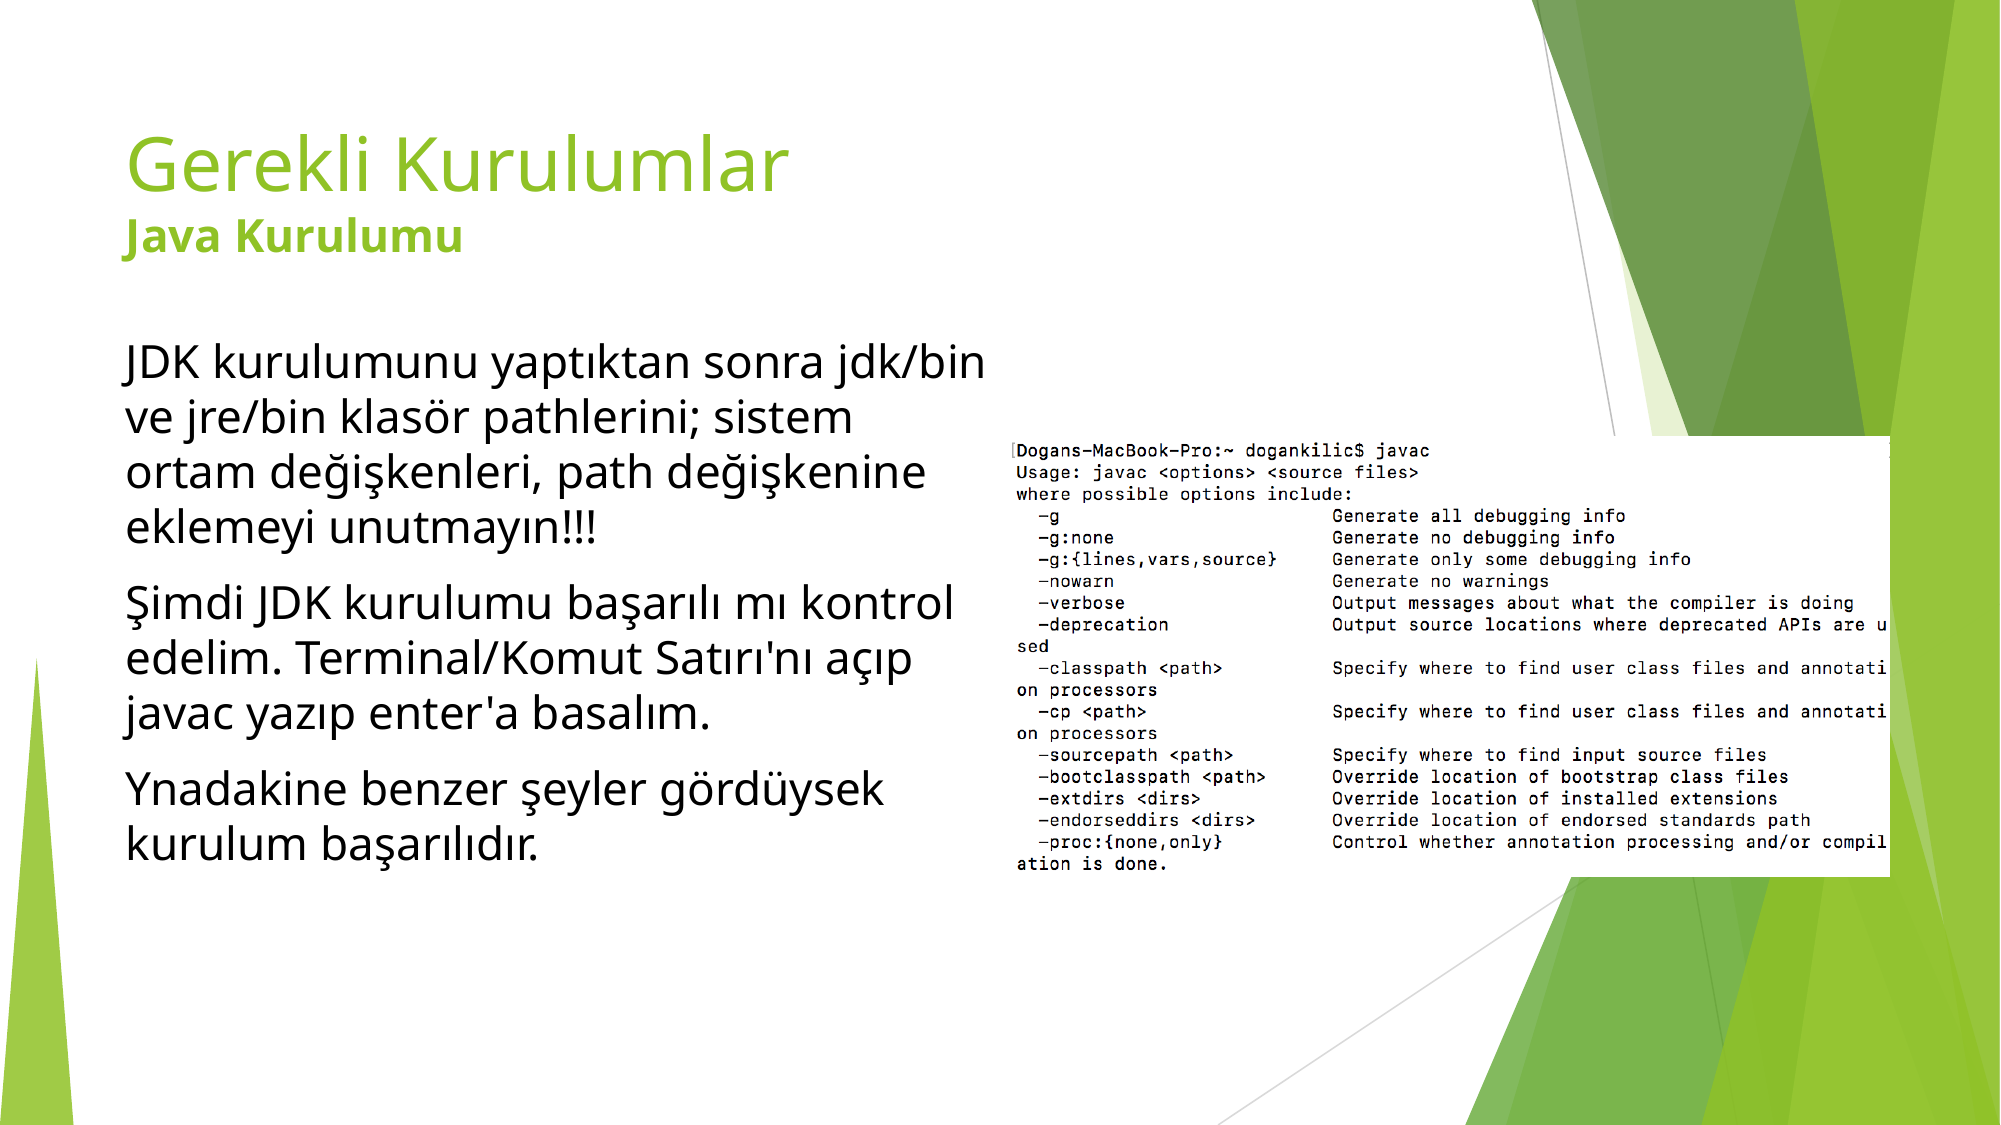

# Gerekli Kurulumlar Java Kurulumu
JDK kurulumunu yaptıktan sonra jdk/bin ve jre/bin klasör pathlerini; sistem ortam değişkenleri, path değişkenine eklemeyi unutmayın!!!
Şimdi JDK kurulumu başarılı mı kontrol edelim. Terminal/Komut Satırı'nı açıp javac yazıp enter'a basalım.
Ynadakine benzer şeyler gördüysek kurulum başarılıdır.